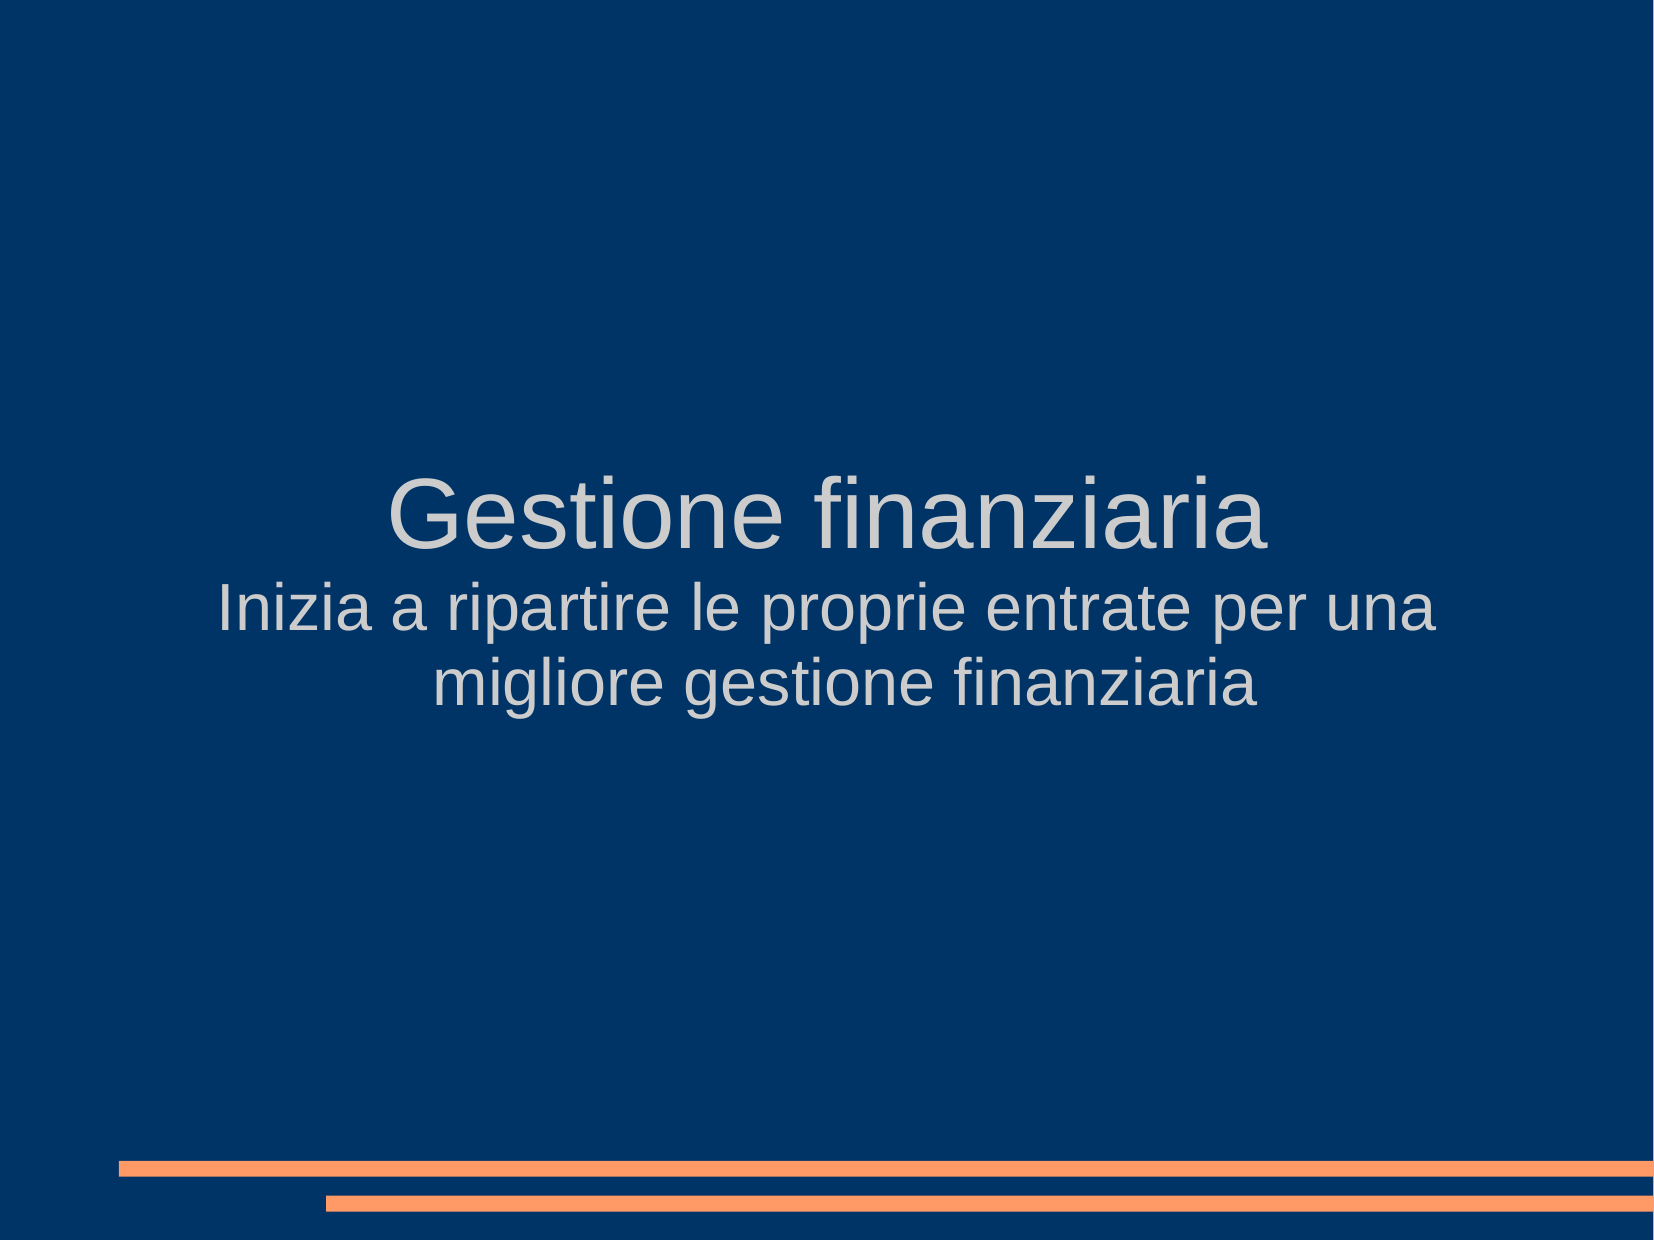

# Gestione finanziaria
Inizia a ripartire le proprie entrate per una migliore gestione finanziaria